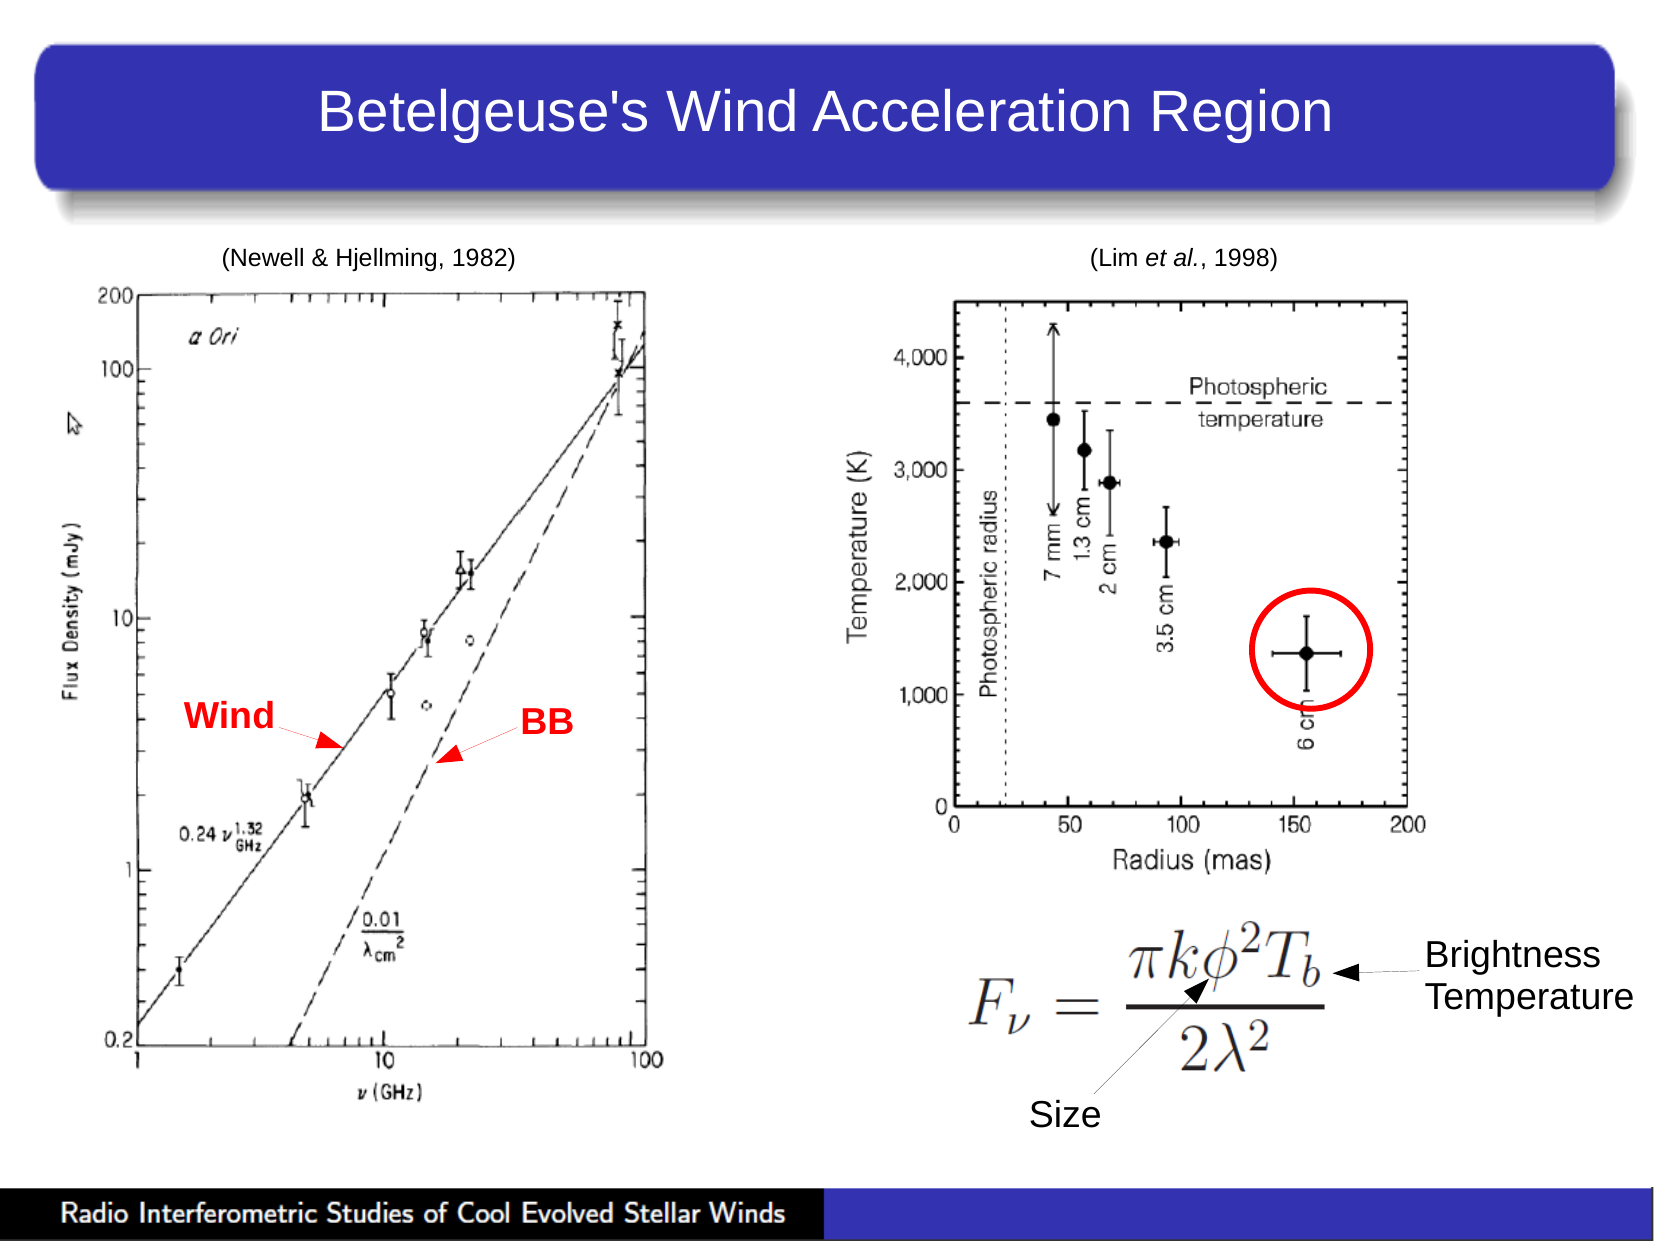

Betelgeuse's Wind Acceleration Region
(Newell & Hjellming, 1982)
(Lim et al., 1998)
Wind
BB
Brightness Temperature
Size